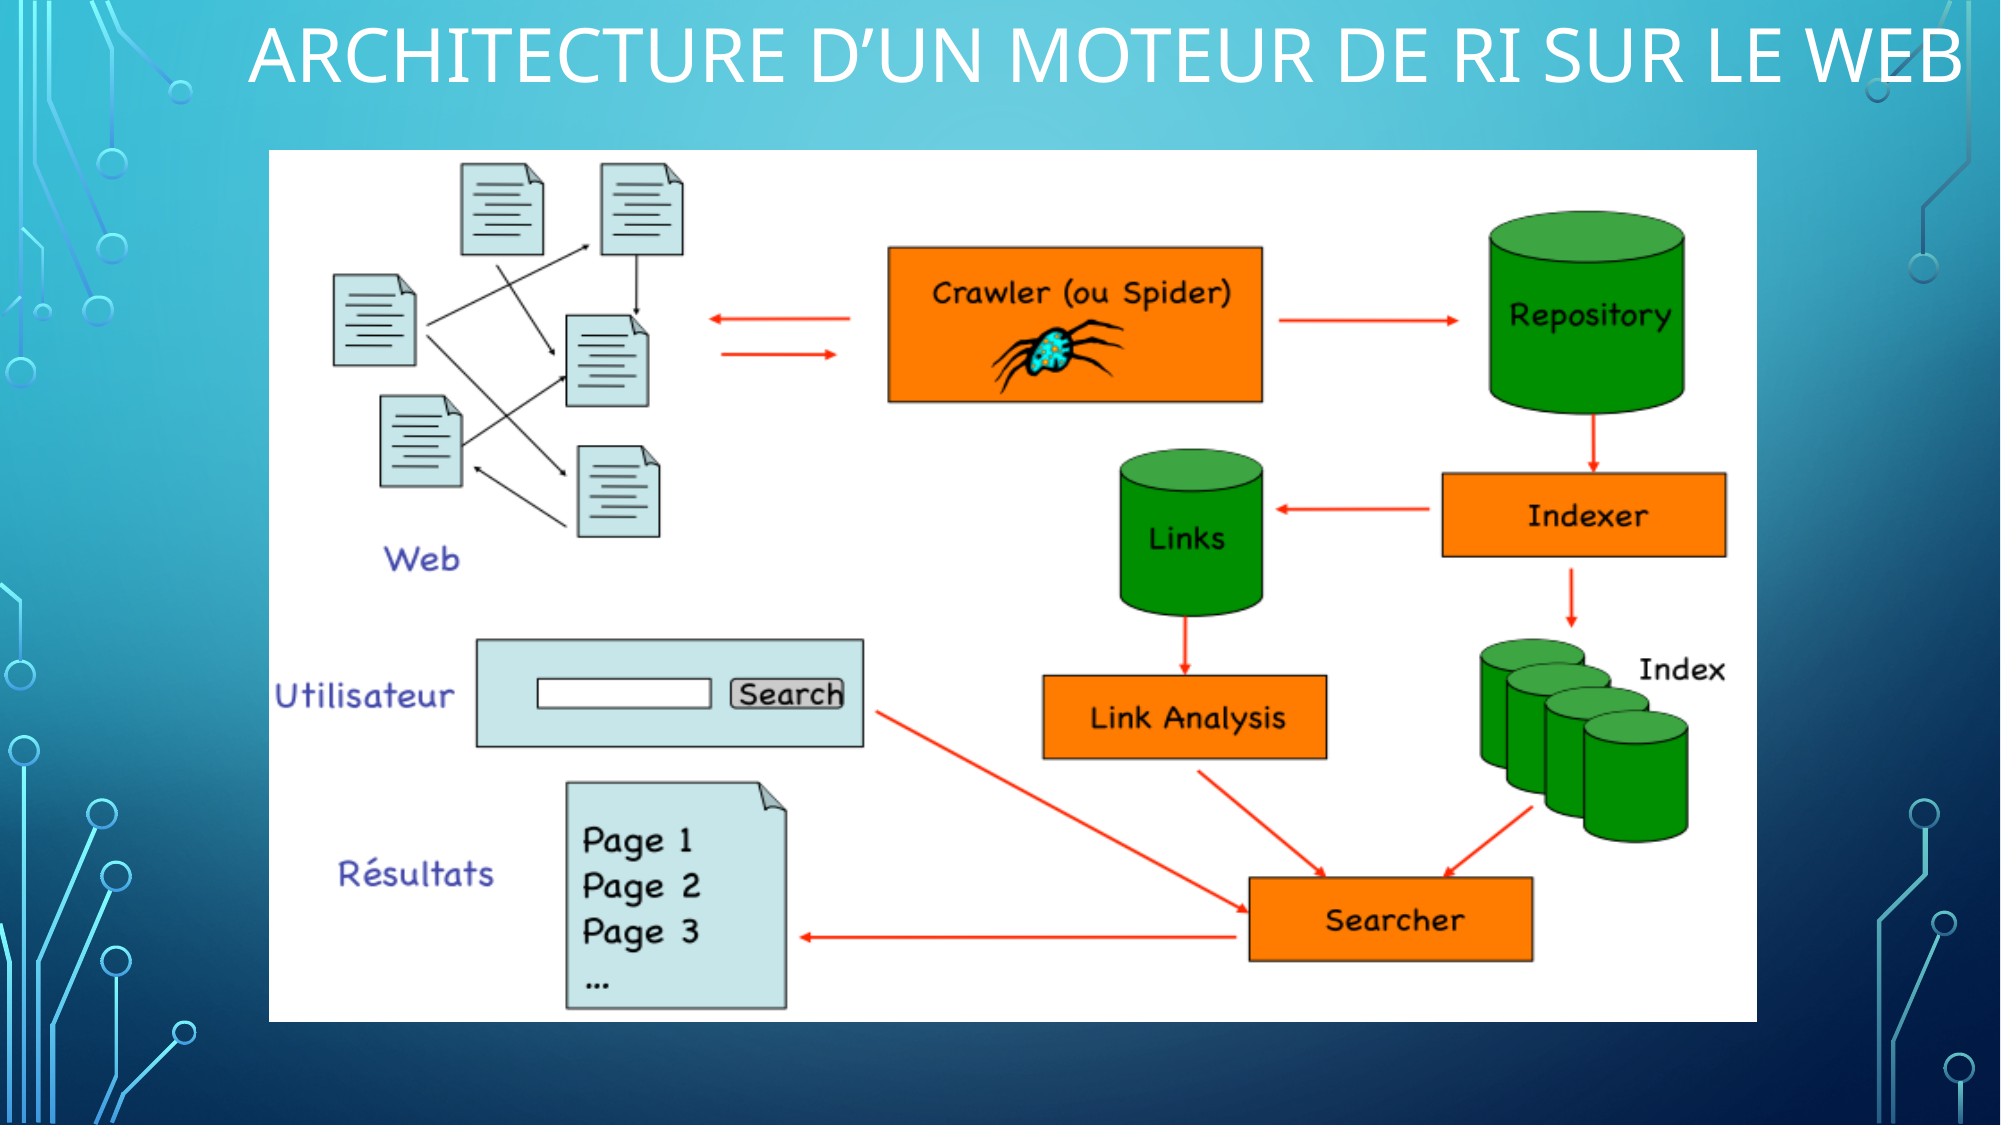

Architecture d’un moteur de ri sur le web